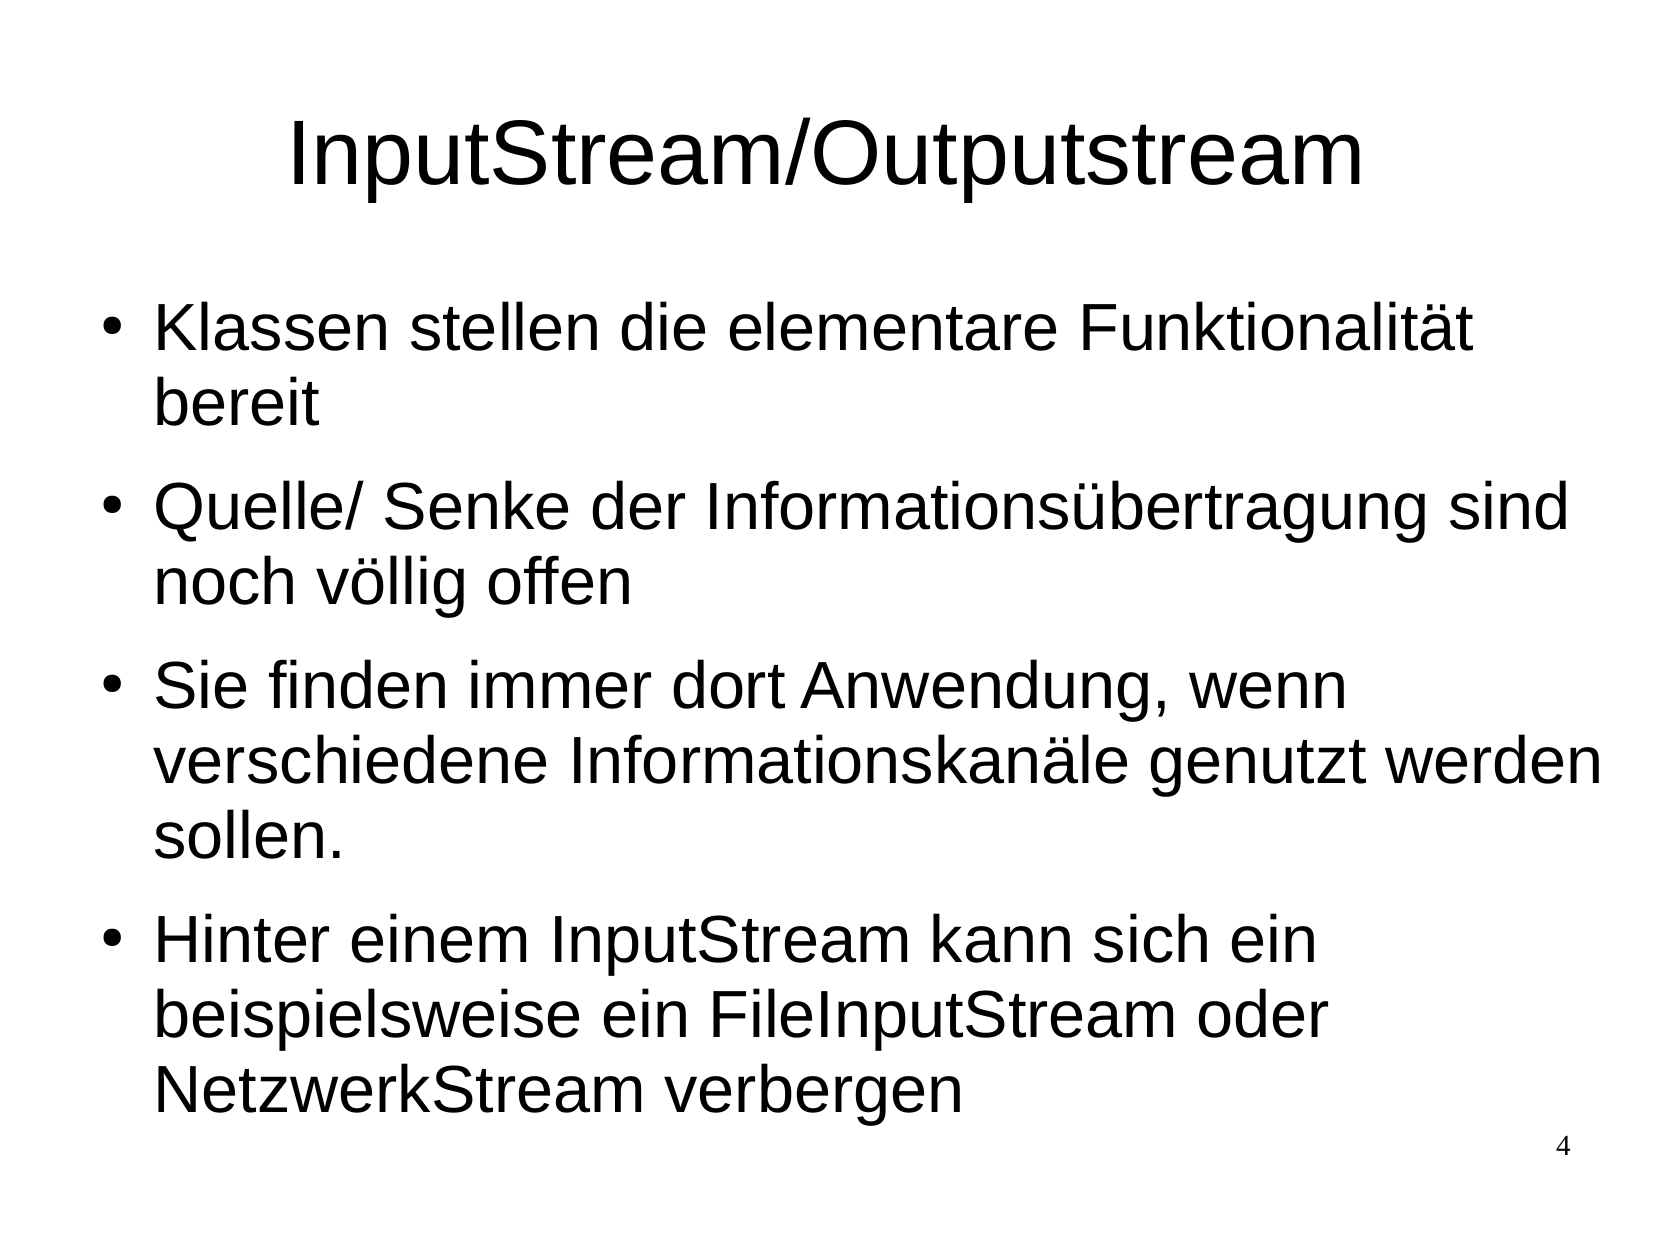

# InputStream/Outputstream
Klassen stellen die elementare Funktionalität bereit
Quelle/ Senke der Informationsübertragung sind noch völlig offen
Sie finden immer dort Anwendung, wenn verschiedene Informationskanäle genutzt werden sollen.
Hinter einem InputStream kann sich ein beispielsweise ein FileInputStream oder NetzwerkStream verbergen
4